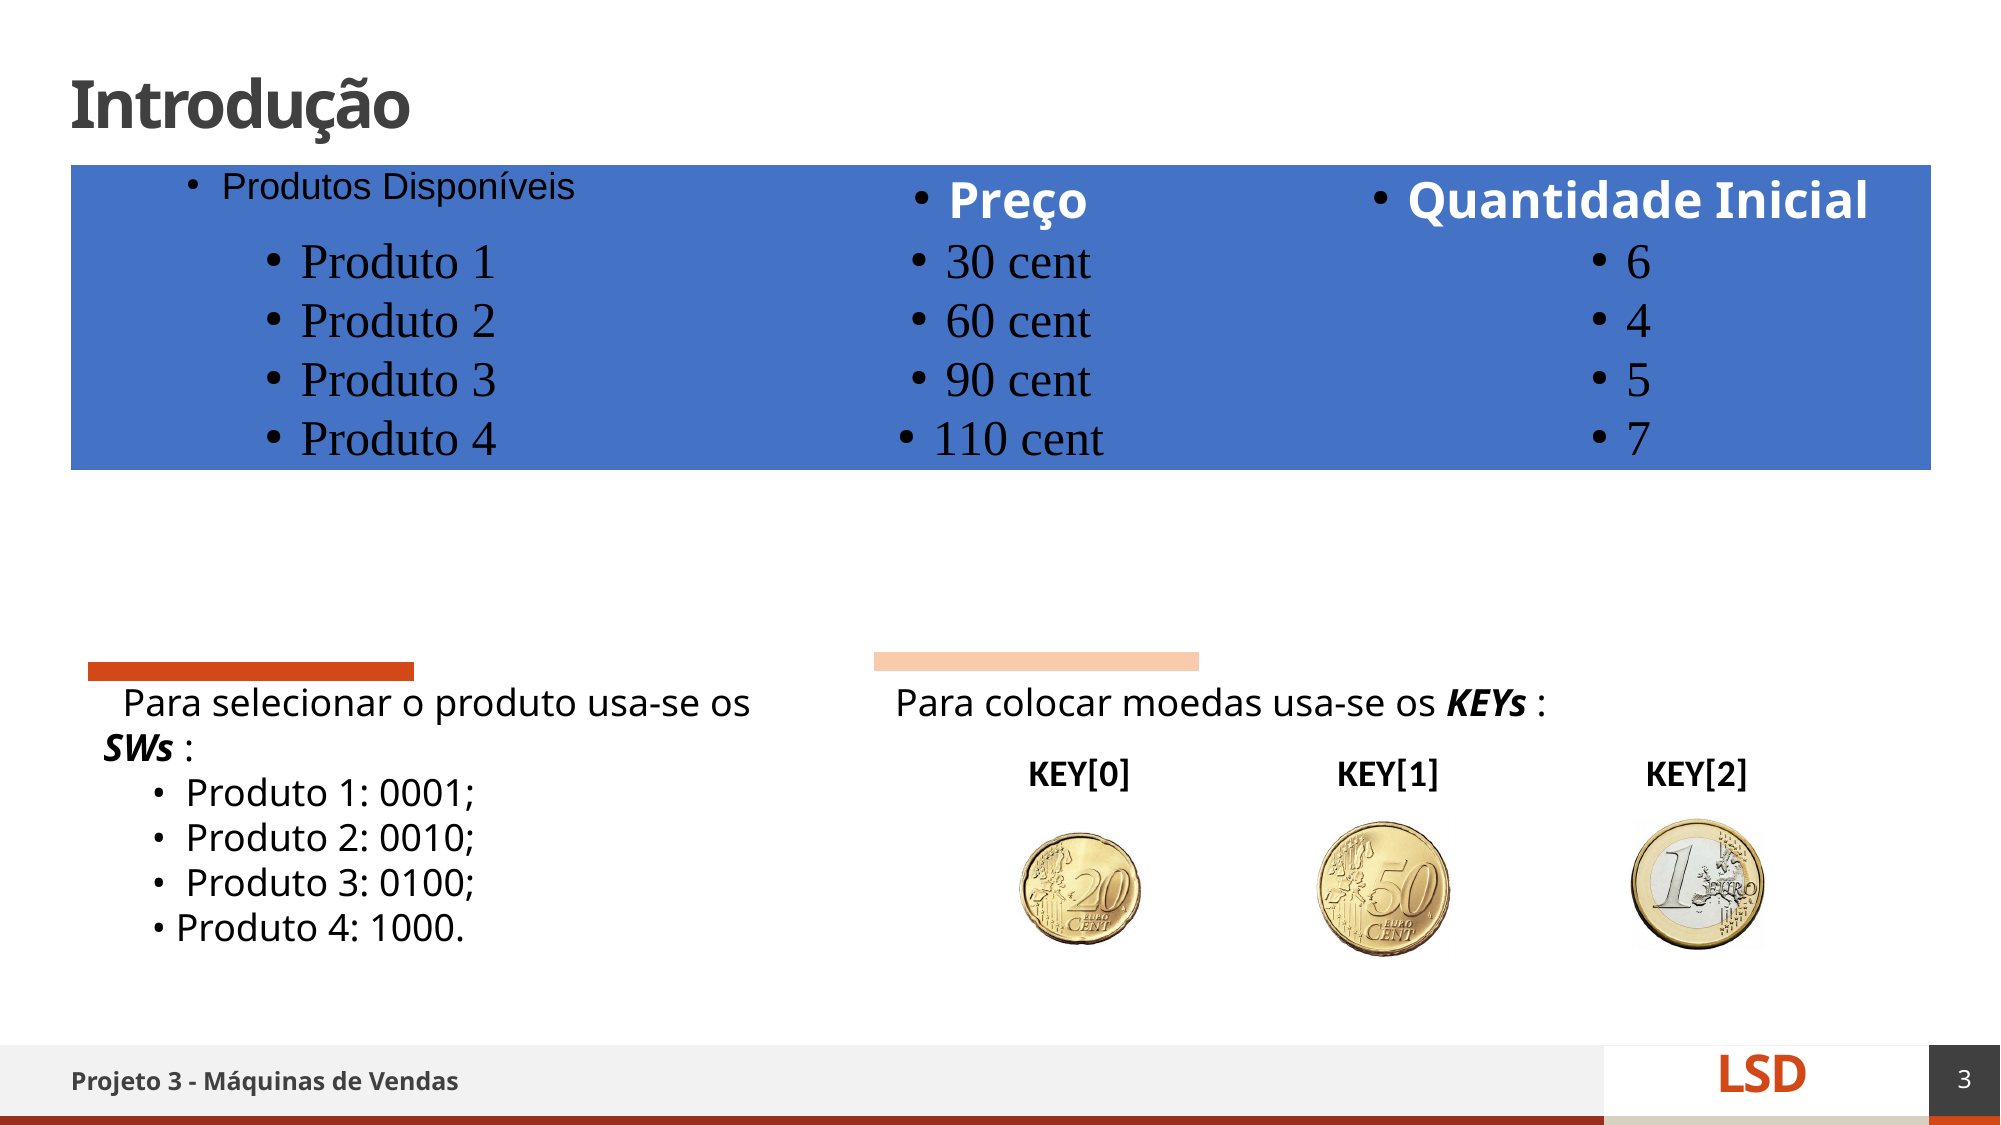

# Introdução
Manual de Instruções
| Produtos Disponíveis | Preço | Quantidade Inicial |
| --- | --- | --- |
| Produto 1 | 30 cent | 6 |
| Produto 2 | 60 cent | 4 |
| Produto 3 | 90 cent | 5 |
| Produto 4 | 110 cent | 7 |
 Para colocar moedas usa-se os KEYs :
 Para selecionar o produto usa-se os SWs :
 • Produto 1: 0001;
 • Produto 2: 0010;
 • Produto 3: 0100;
 • Produto 4: 1000.
KEY[0]
KEY[1]
KEY[2]
Projeto 3 - Máquinas de Vendas